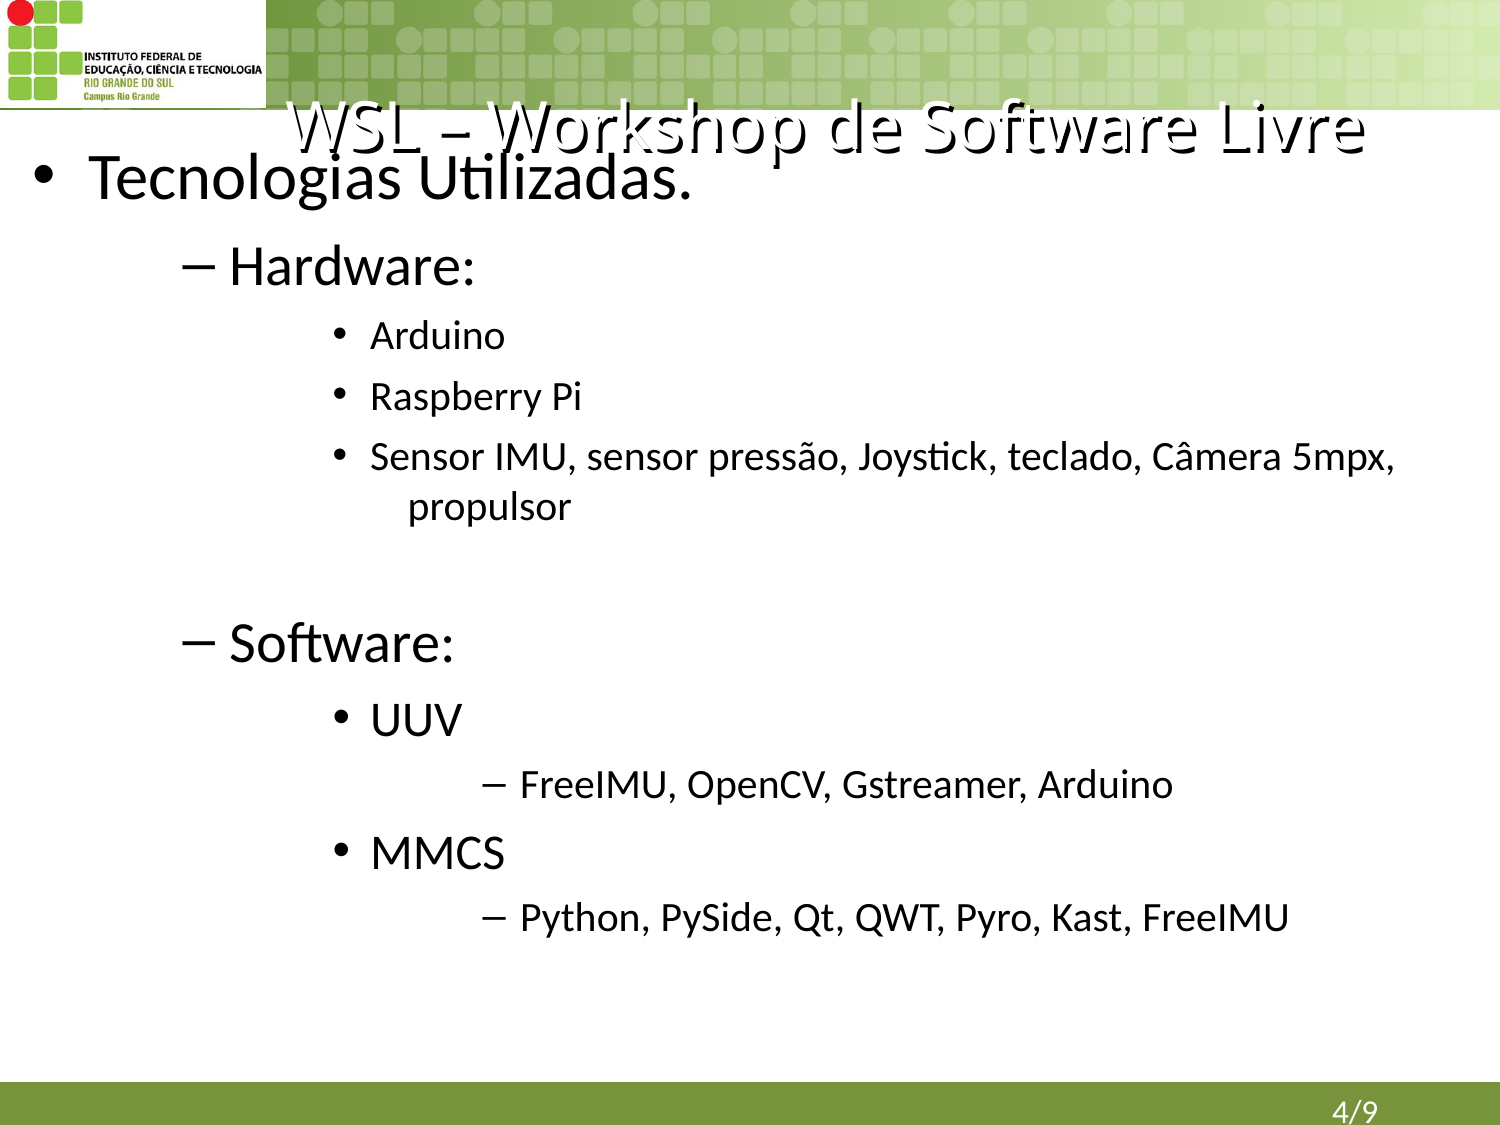

WSL – Workshop de Software Livre
# Tecnologias Utilizadas.
Hardware:
Arduino
Raspberry Pi
Sensor IMU, sensor pressão, Joystick, teclado, Câmera 5mpx, propulsor
Software:
UUV
FreeIMU, OpenCV, Gstreamer, Arduino
MMCS
Python, PySide, Qt, QWT, Pyro, Kast, FreeIMU
Sistema de Acompanhamento de Missão para Plataforma Experimental em Robótica Subaquática